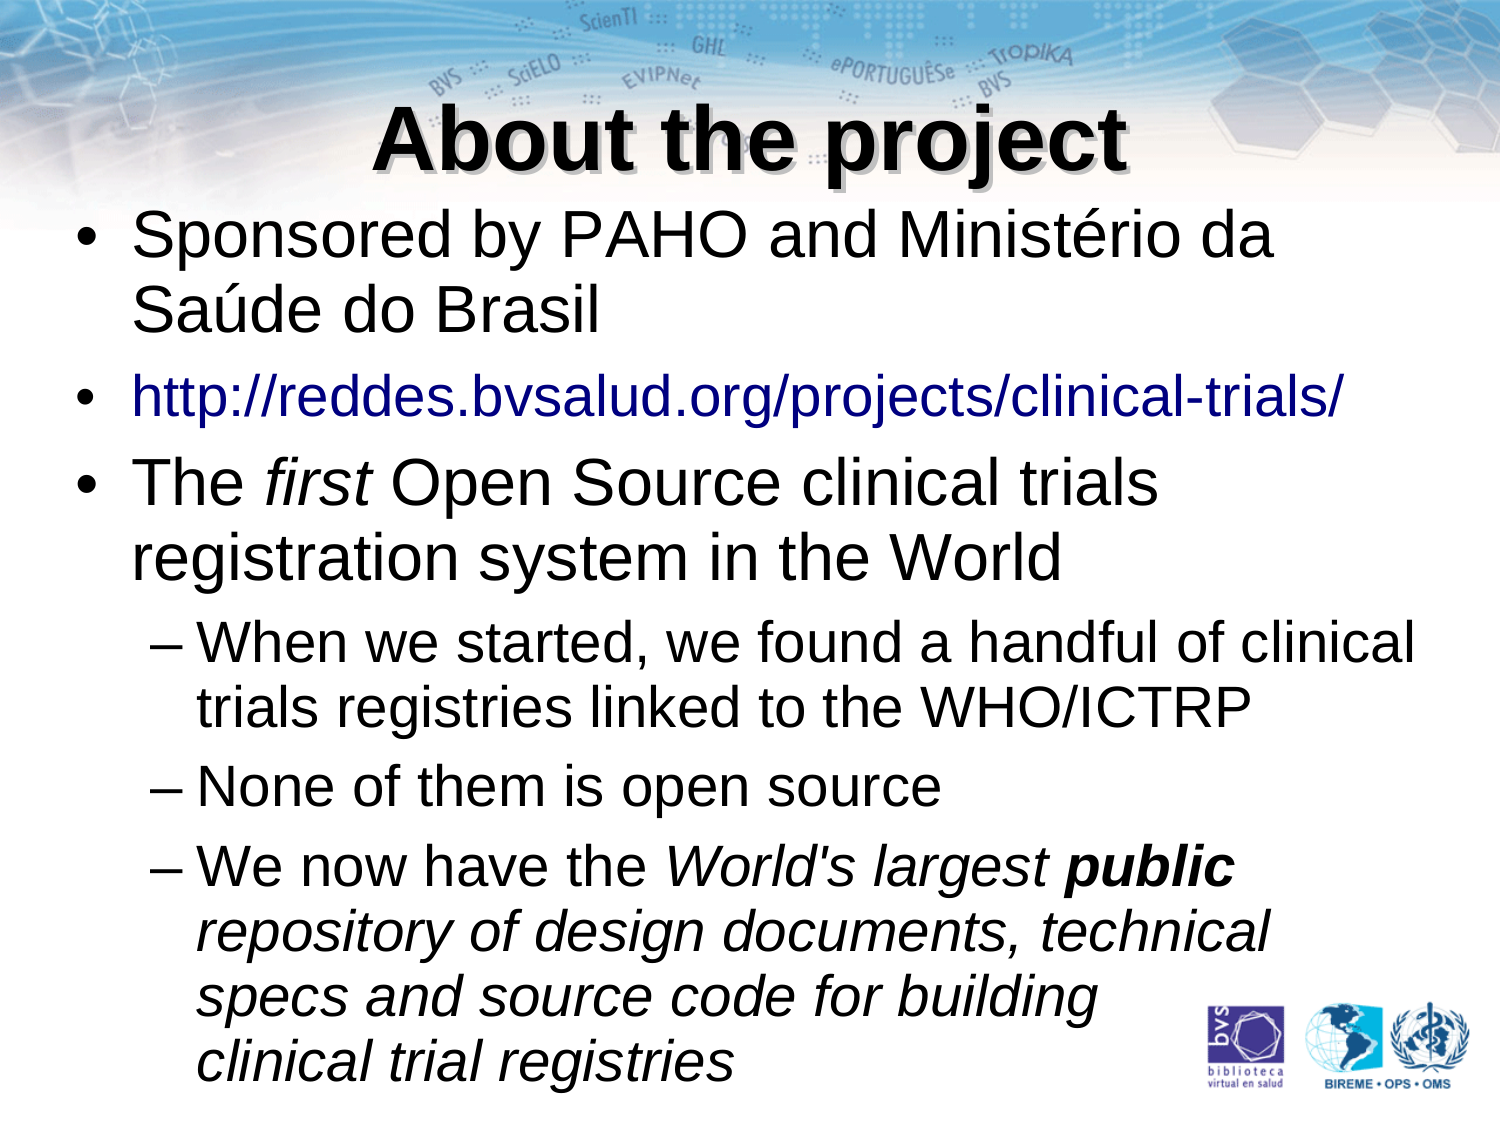

# About the project
Sponsored by PAHO and Ministério da Saúde do Brasil
http://reddes.bvsalud.org/projects/clinical-trials/
The first Open Source clinical trials registration system in the World
When we started, we found a handful of clinical trials registries linked to the WHO/ICTRP
None of them is open source
We now have the World's largest public repository of design documents, technical specs and source code for building
clinical trial registries